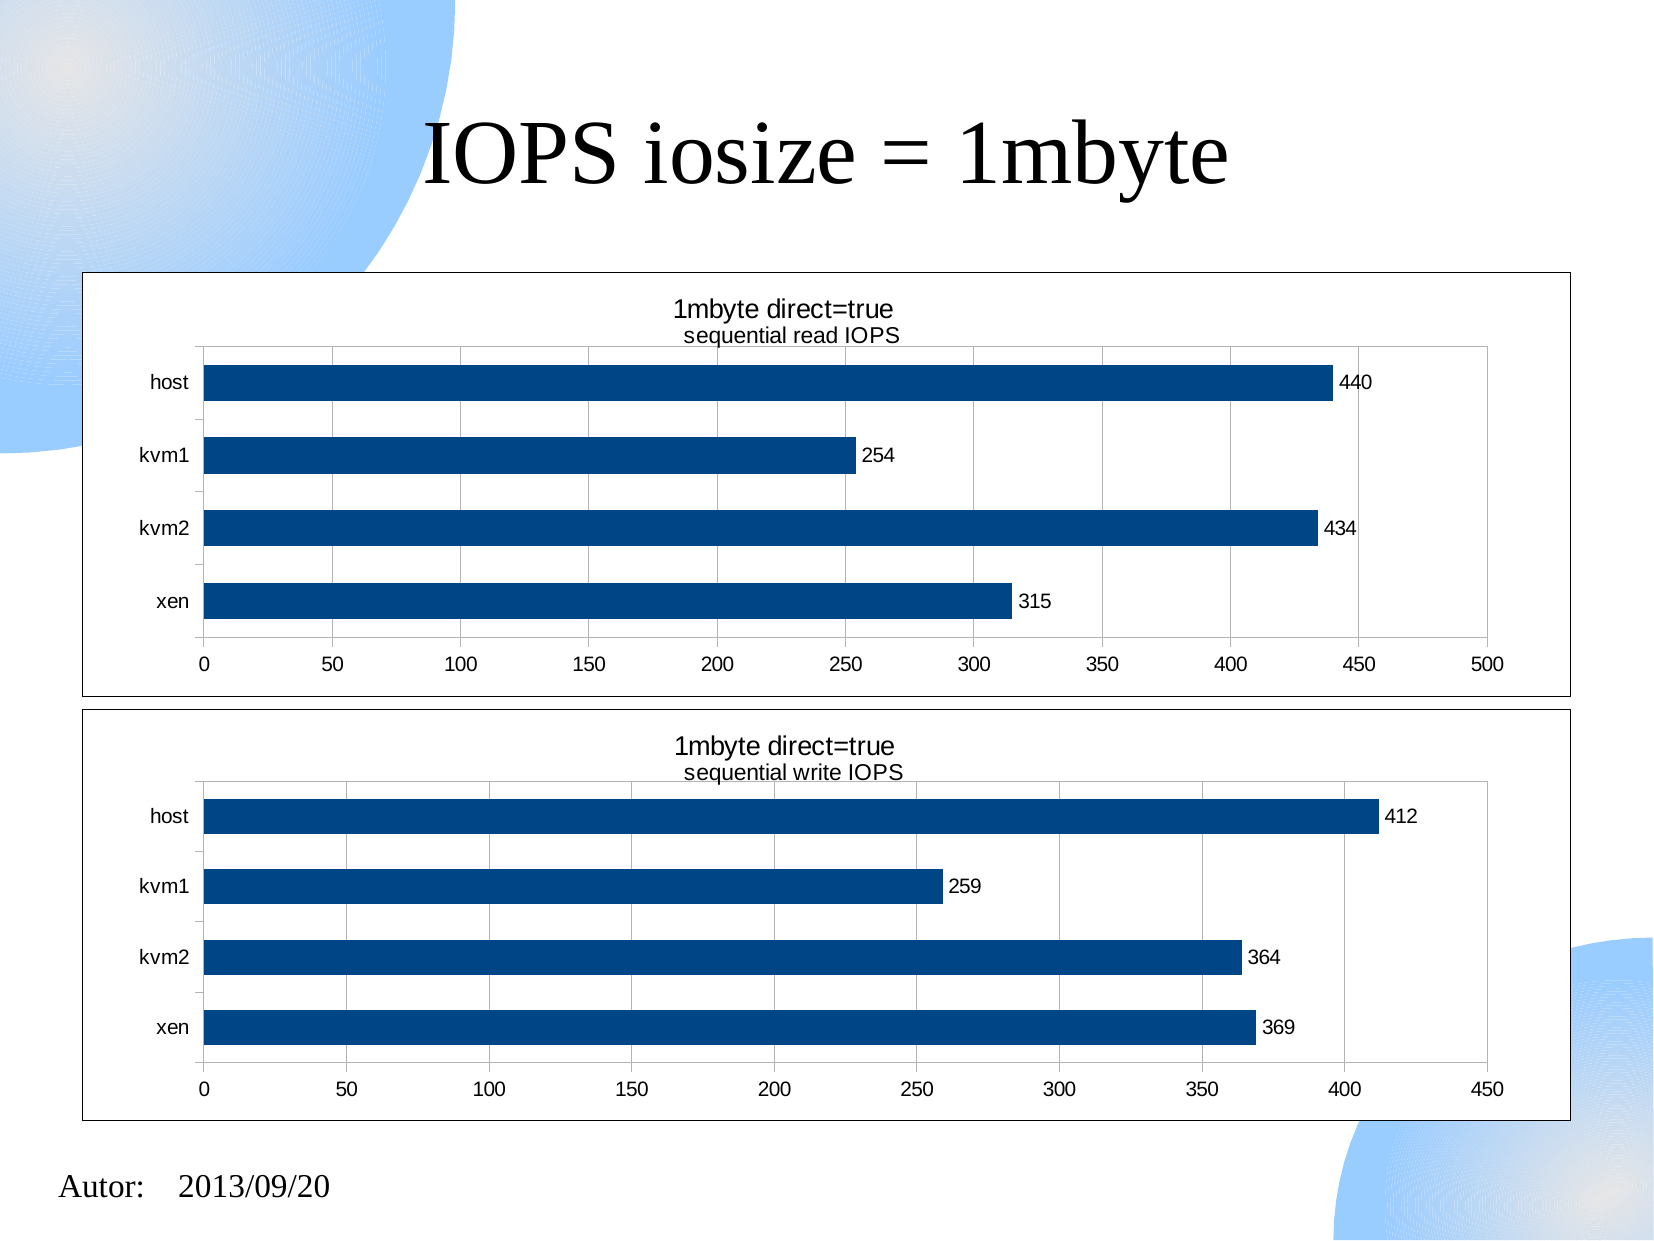

# IOPS iosize = 1mbyte
### Chart: 1mbyte direct=true
sequential read IOPS
| Category | iops |
|---|---|
| xen | 315.0 |
| kvm2 | 434.0 |
| kvm1 | 254.0 |
| host | 440.0 |
### Chart: 1mbyte direct=true
sequential write IOPS
| Category | iops |
|---|---|
| xen | 369.0 |
| kvm2 | 364.0 |
| kvm1 | 259.0 |
| host | 412.0 |